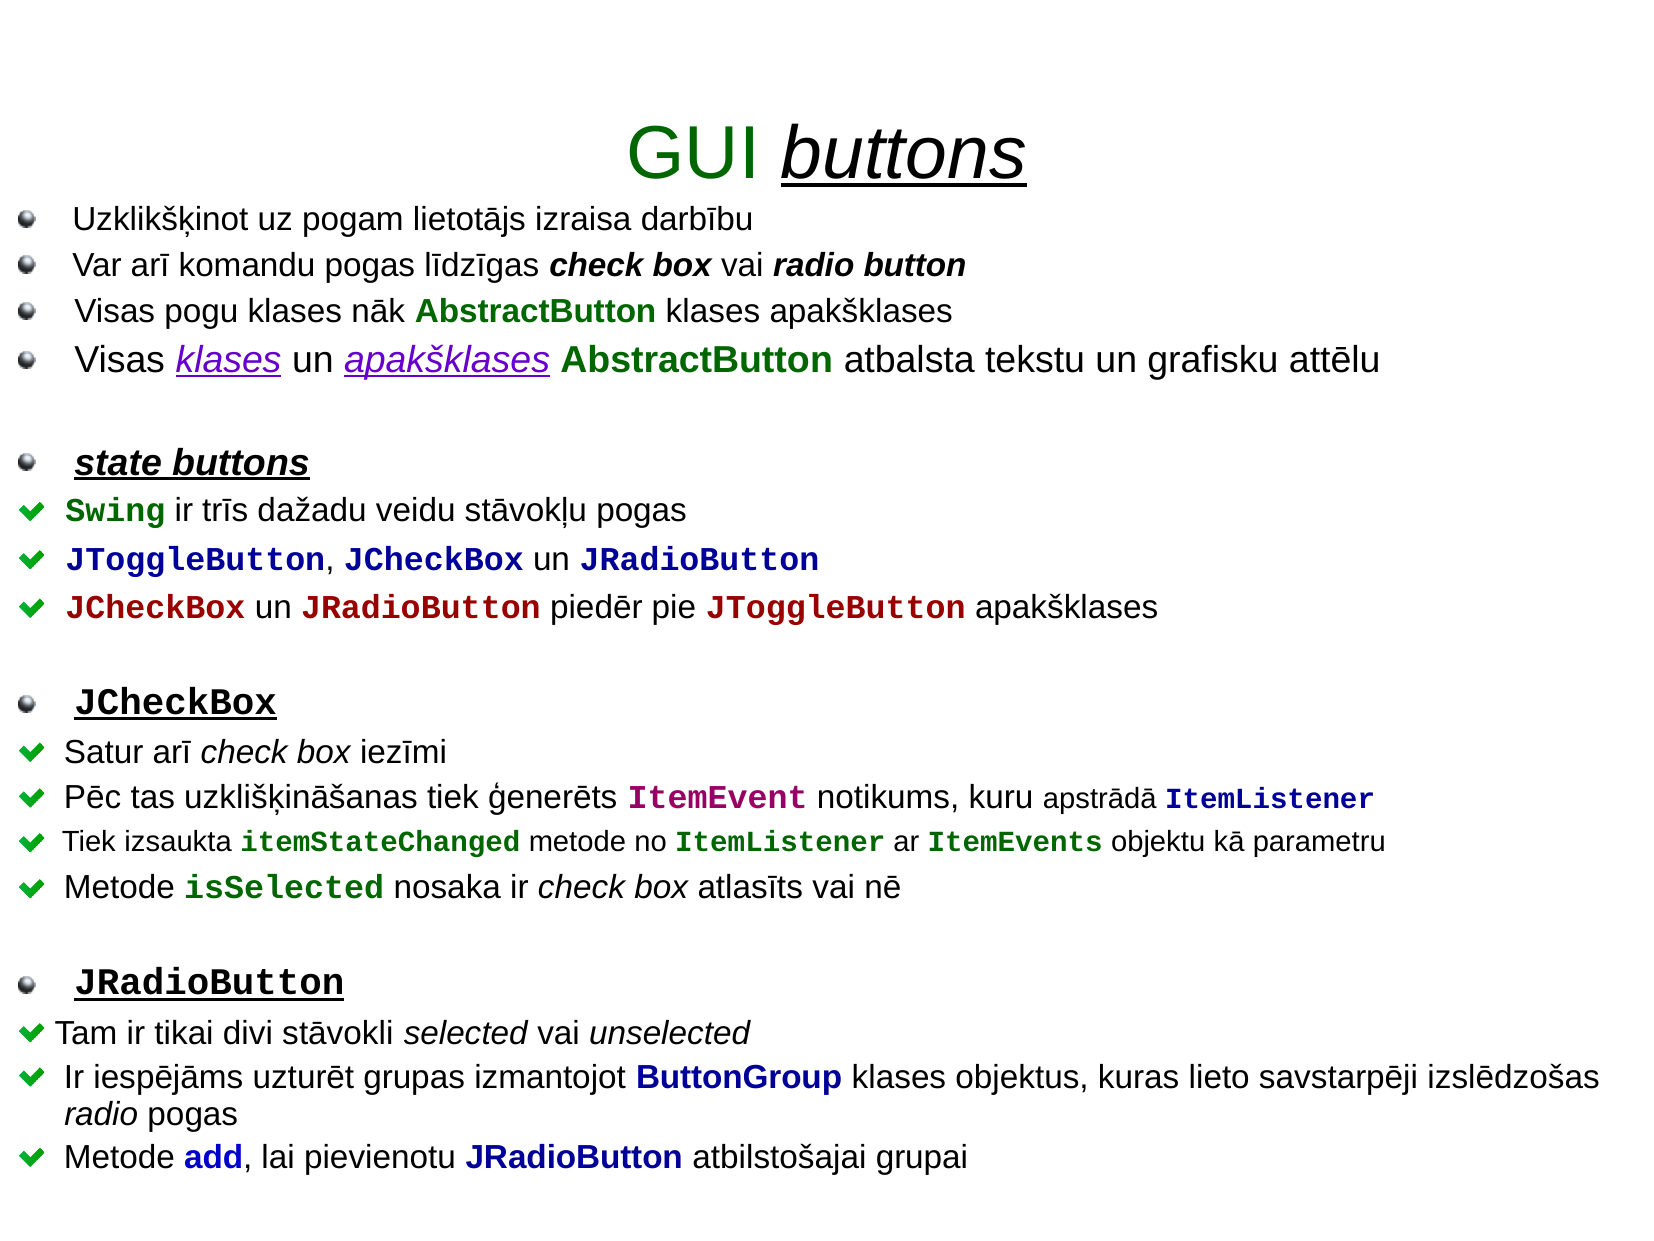

# GUI buttons
 Uzklikšķinot uz pogam lietotājs izraisa darbību
 Var arī komandu pogas līdzīgas check box vai radio button
Visas pogu klases nāk AbstractButton klases apakšklases
Visas klases un apakšklases AbstractButton atbalsta tekstu un grafisku attēlu
state buttons
 Swing ir trīs dažadu veidu stāvokļu pogas
 JToggleButton, JCheckBox un JRadioButton
 JCheckBox un JRadioButton piedēr pie JToggleButton apakšklases
JCheckBox
 Satur arī check box iezīmi
 Pēc tas uzklišķināšanas tiek ģenerēts ItemEvent notikums, kuru apstrādā ItemListener
 Tiek izsaukta itemStateChanged metode no ItemListener ar ItemEvents objektu kā parametru
 Metode isSelected nosaka ir check box atlasīts vai nē
JRadioButton
 Tam ir tikai divi stāvokli selected vai unselected
 Ir iespējāms uzturēt grupas izmantojot ButtonGroup klases objektus, kuras lieto savstarpēji izslēdzošas radio pogas
 Metode add, lai pievienotu JRadioButton atbilstošajai grupai